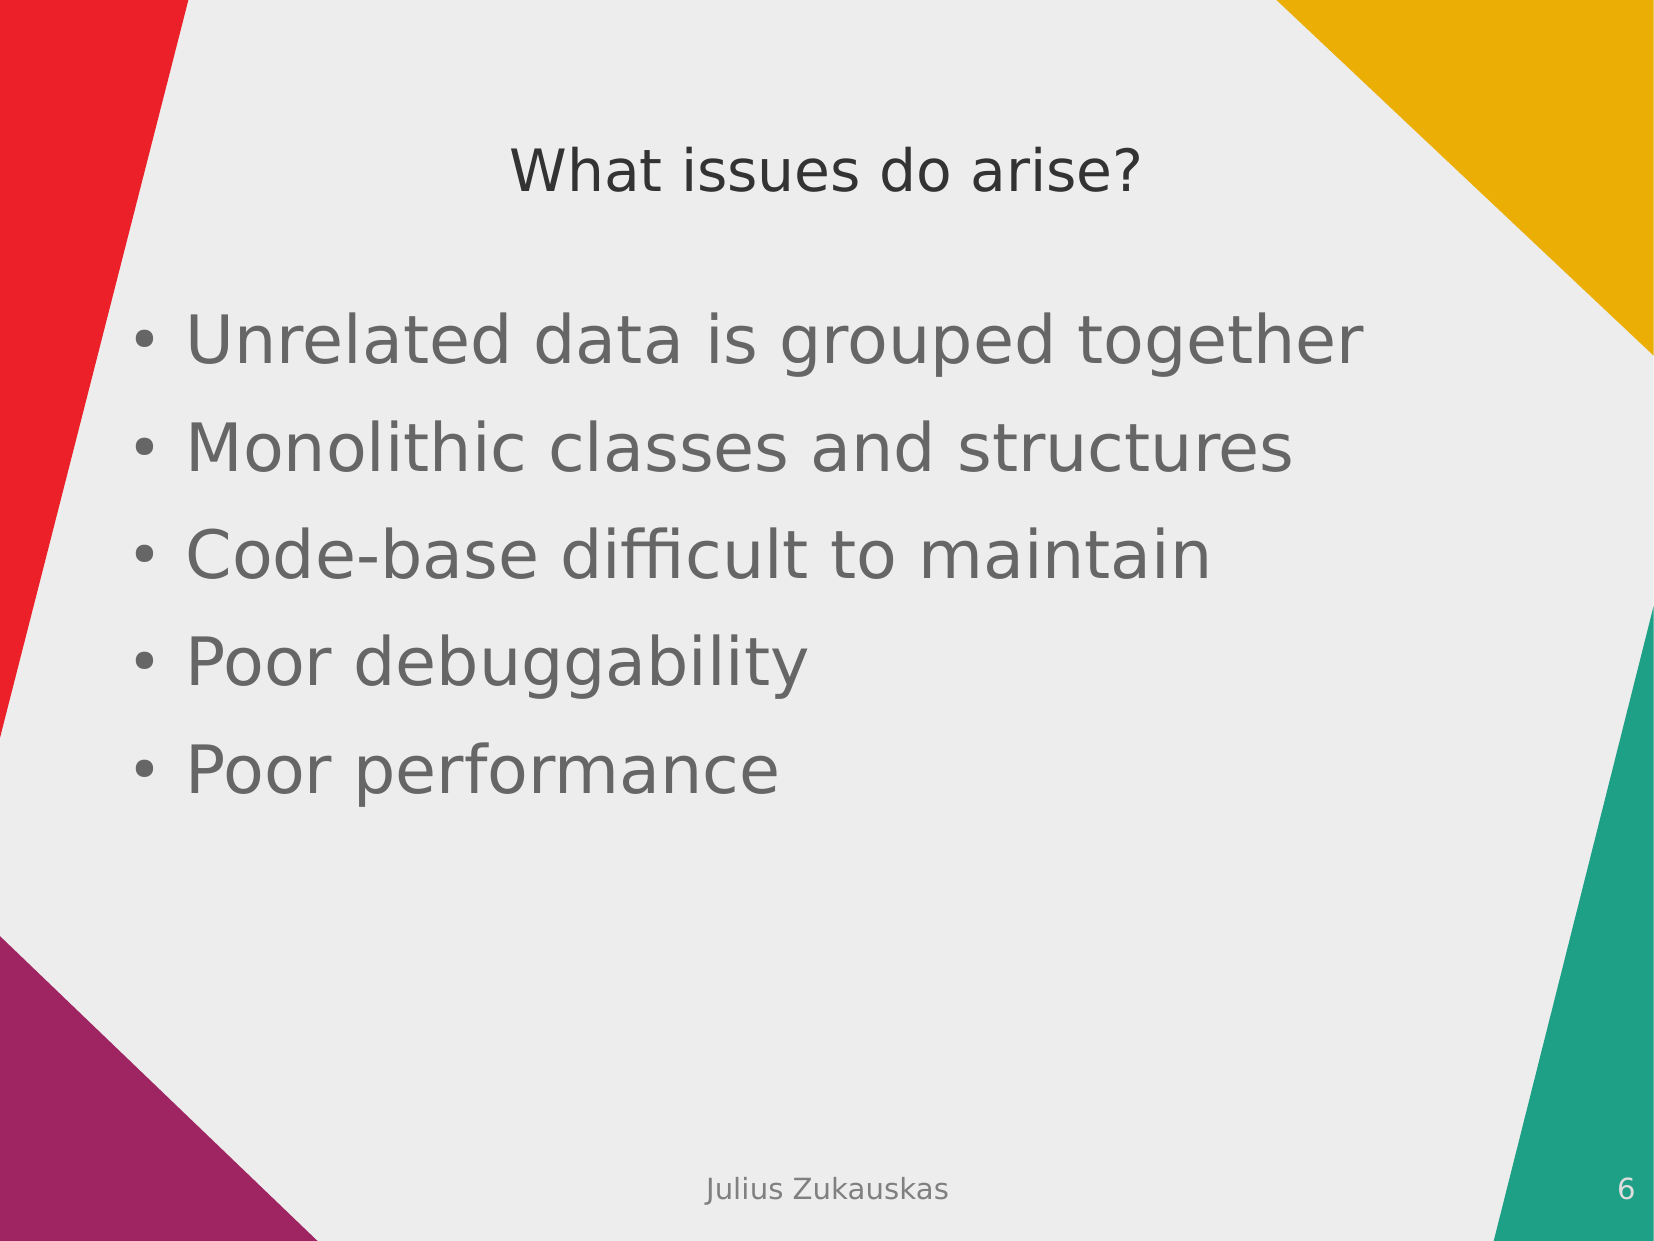

# What issues do arise?
Unrelated data is grouped together
Monolithic classes and structures
Code-base difficult to maintain
Poor debuggability
Poor performance
Julius Zukauskas
6